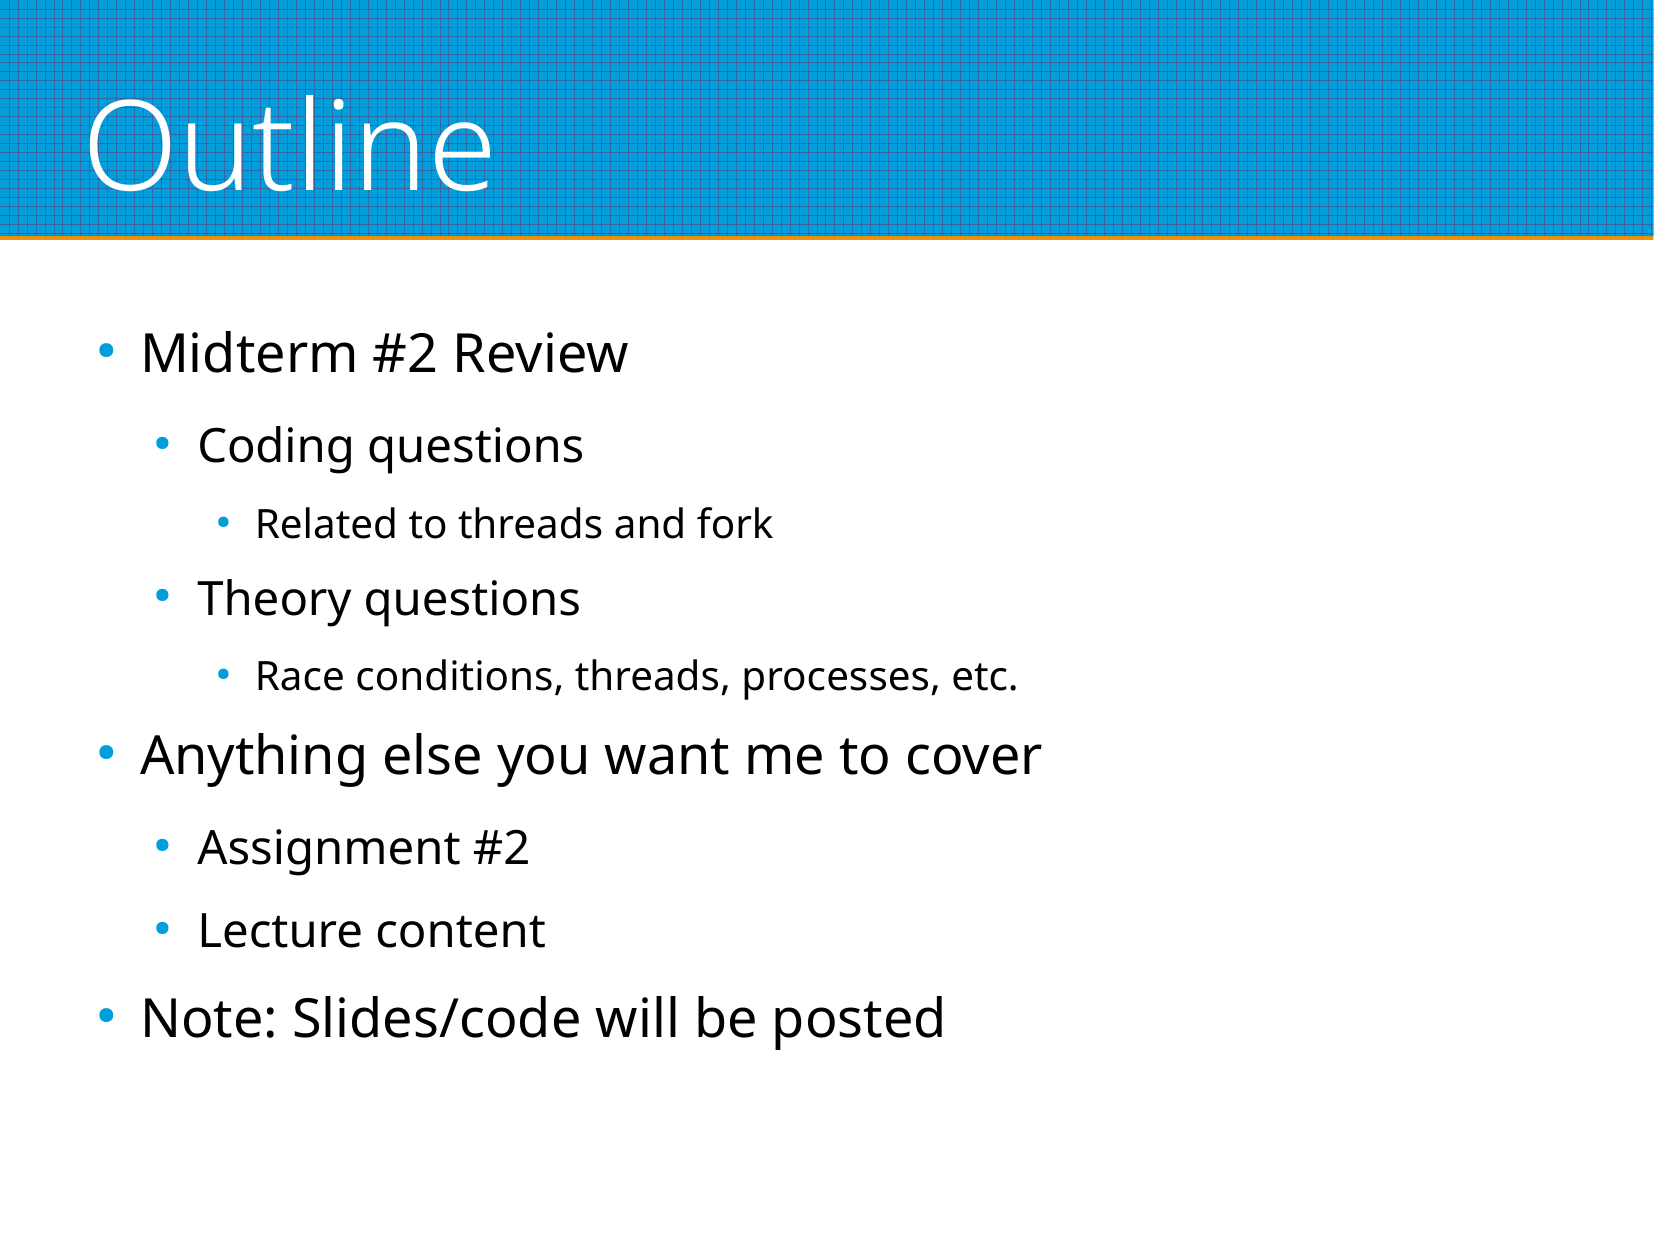

# Outline
Midterm #2 Review
Coding questions
Related to threads and fork
Theory questions
Race conditions, threads, processes, etc.
Anything else you want me to cover
Assignment #2
Lecture content
Note: Slides/code will be posted